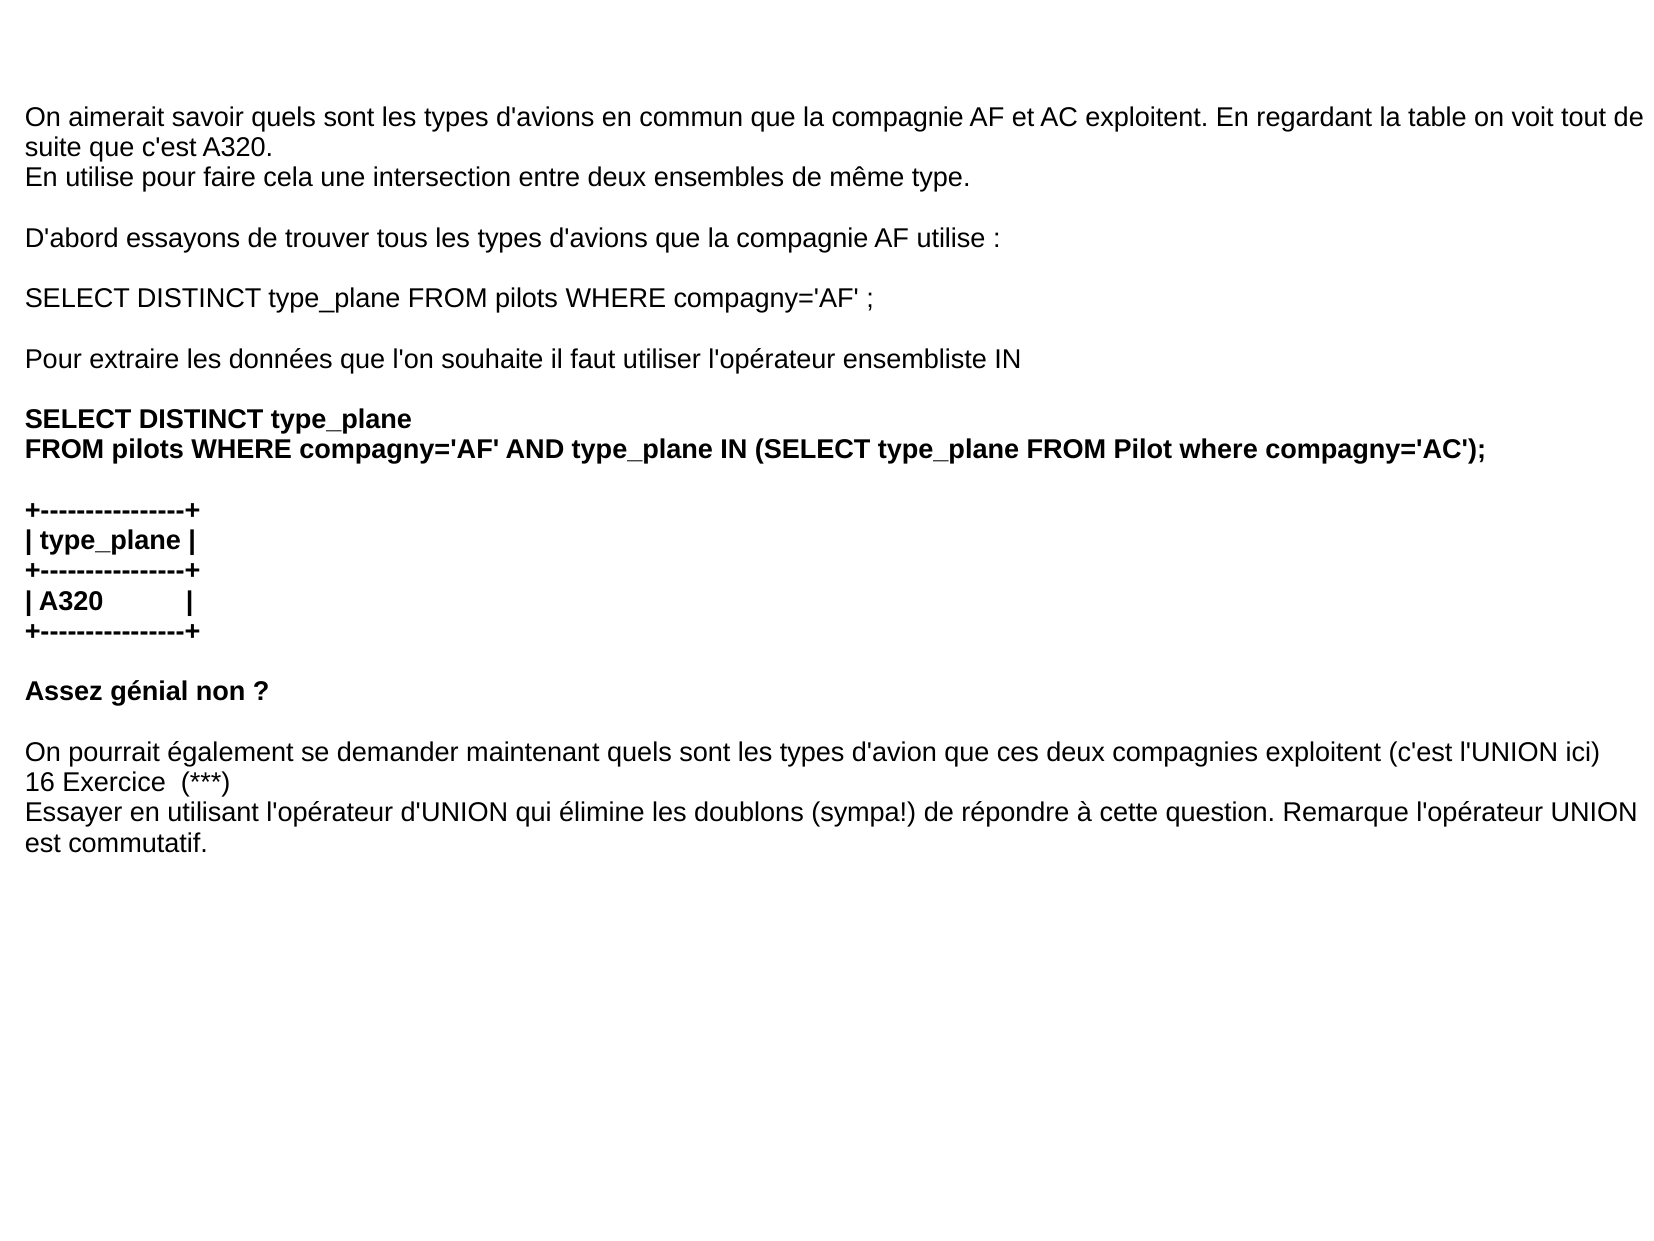

On aimerait savoir quels sont les types d'avions en commun que la compagnie AF et AC exploitent. En regardant la table on voit tout de suite que c'est A320.
En utilise pour faire cela une intersection entre deux ensembles de même type.
D'abord essayons de trouver tous les types d'avions que la compagnie AF utilise :
SELECT DISTINCT type_plane FROM pilots WHERE compagny='AF' ;
Pour extraire les données que l'on souhaite il faut utiliser l'opérateur ensembliste IN
SELECT DISTINCT type_plane
FROM pilots WHERE compagny='AF' AND type_plane IN (SELECT type_plane FROM Pilot where compagny='AC');
+----------------+
| type_plane |
+----------------+
| A320 |
+----------------+
Assez génial non ?
On pourrait également se demander maintenant quels sont les types d'avion que ces deux compagnies exploitent (c'est l'UNION ici)
16 Exercice (***)
Essayer en utilisant l'opérateur d'UNION qui élimine les doublons (sympa!) de répondre à cette question. Remarque l'opérateur UNION est commutatif.